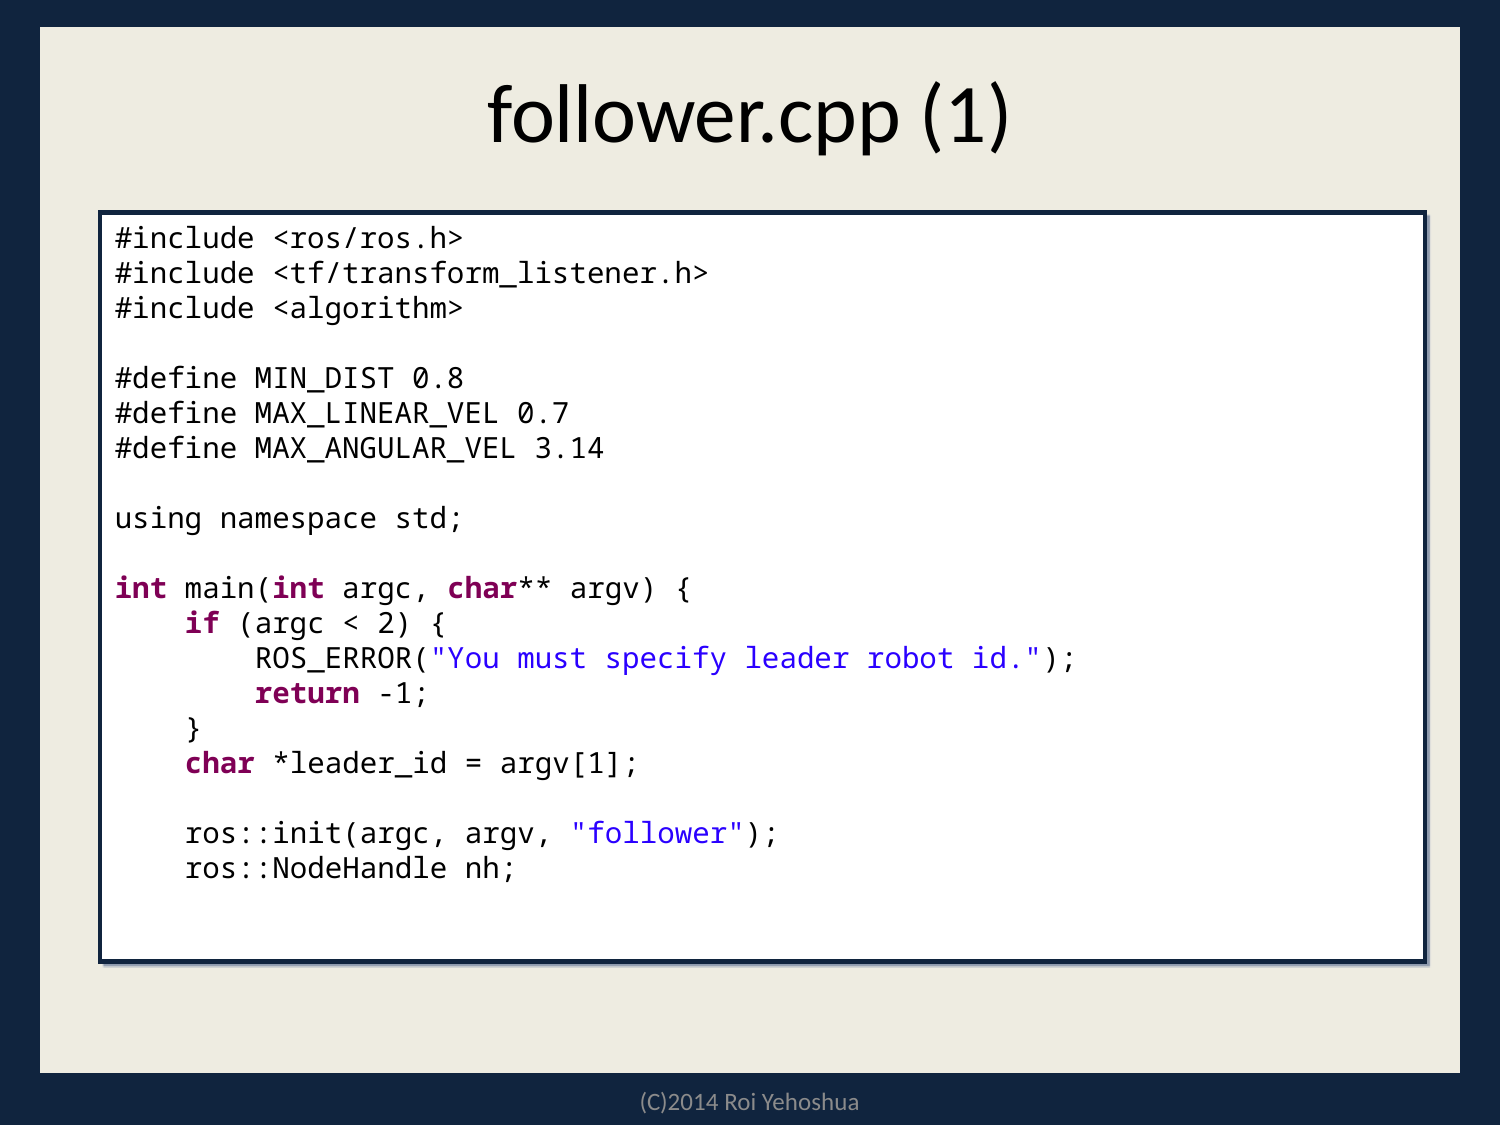

# follower.cpp (1)
#include <ros/ros.h>
#include <tf/transform_listener.h>
#include <algorithm>
#define MIN_DIST 0.8
#define MAX_LINEAR_VEL 0.7
#define MAX_ANGULAR_VEL 3.14
using namespace std;
int main(int argc, char** argv) {
 if (argc < 2) {
 ROS_ERROR("You must specify leader robot id.");
 return -1;
 }
 char *leader_id = argv[1];
 ros::init(argc, argv, "follower");
 ros::NodeHandle nh;
(C)2014 Roi Yehoshua